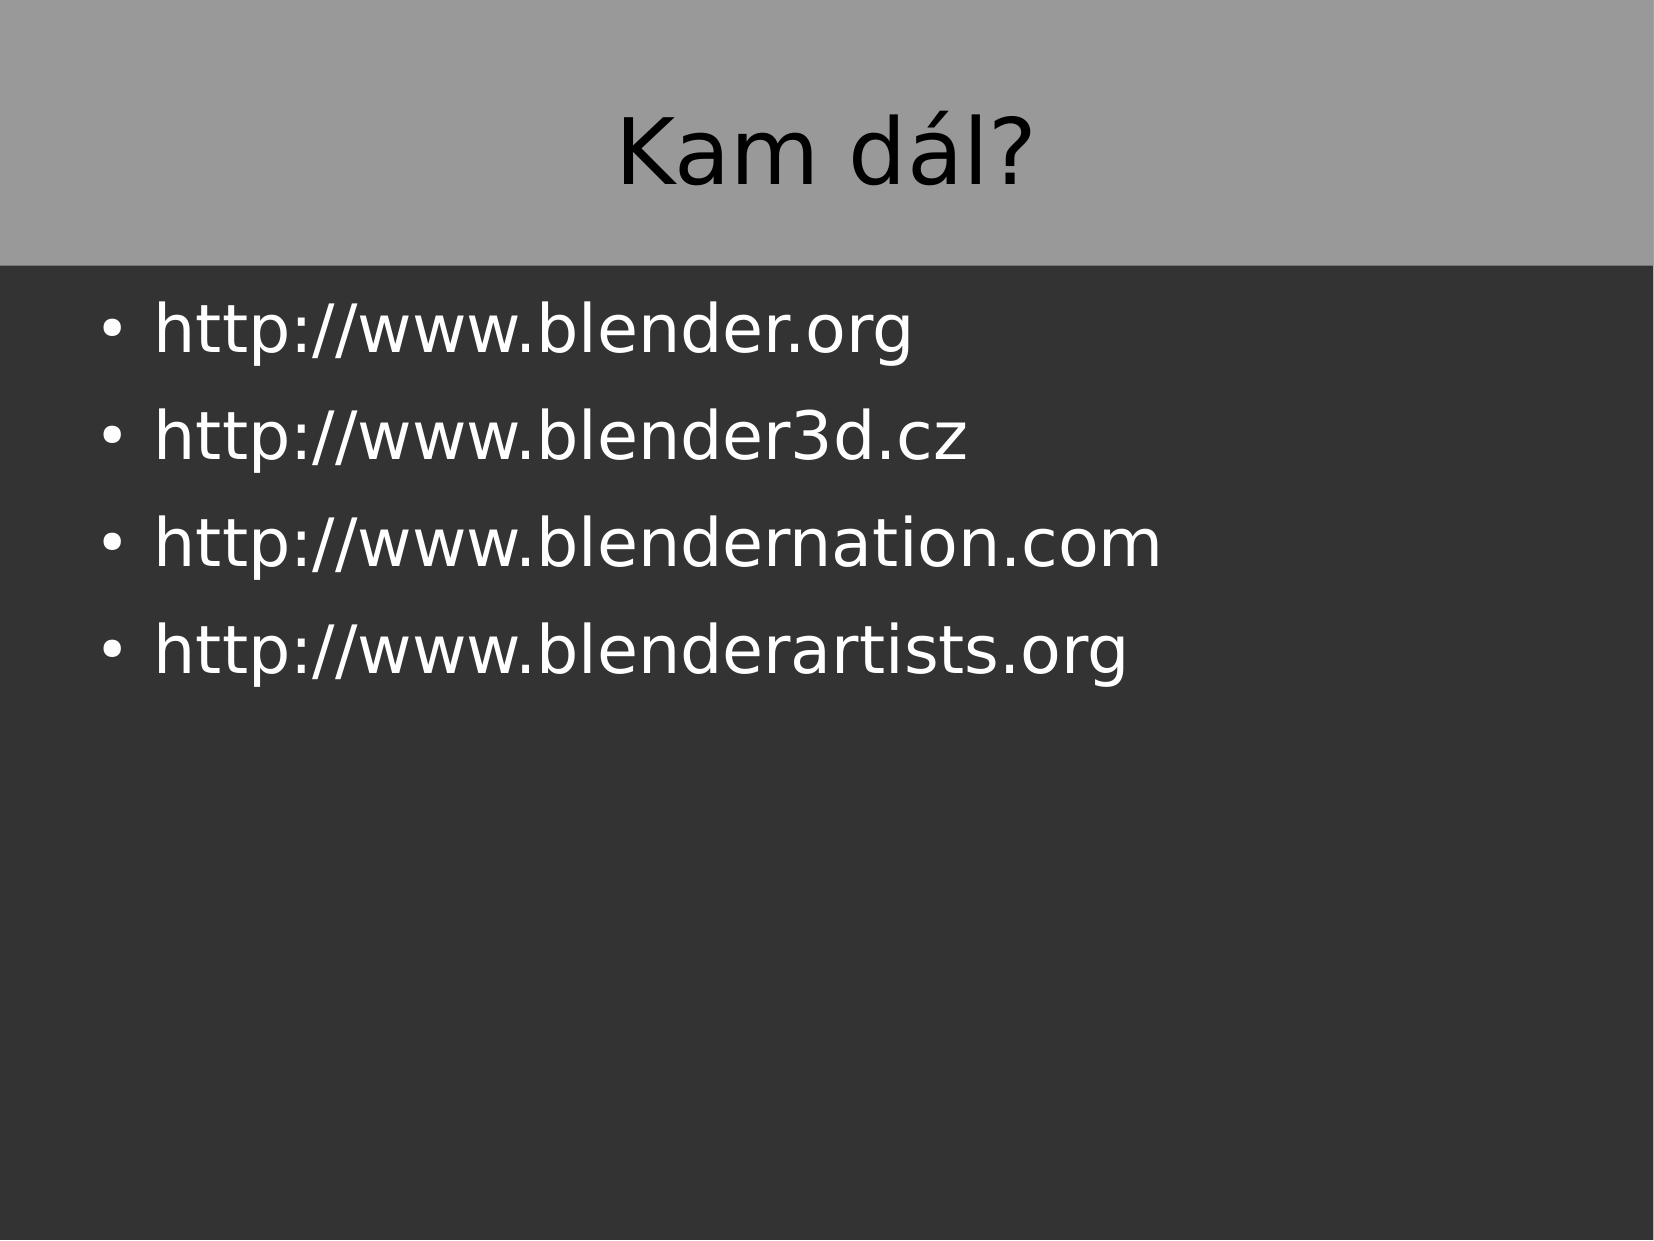

# Kam dál?
http://www.blender.org
http://www.blender3d.cz
http://www.blendernation.com
http://www.blenderartists.org